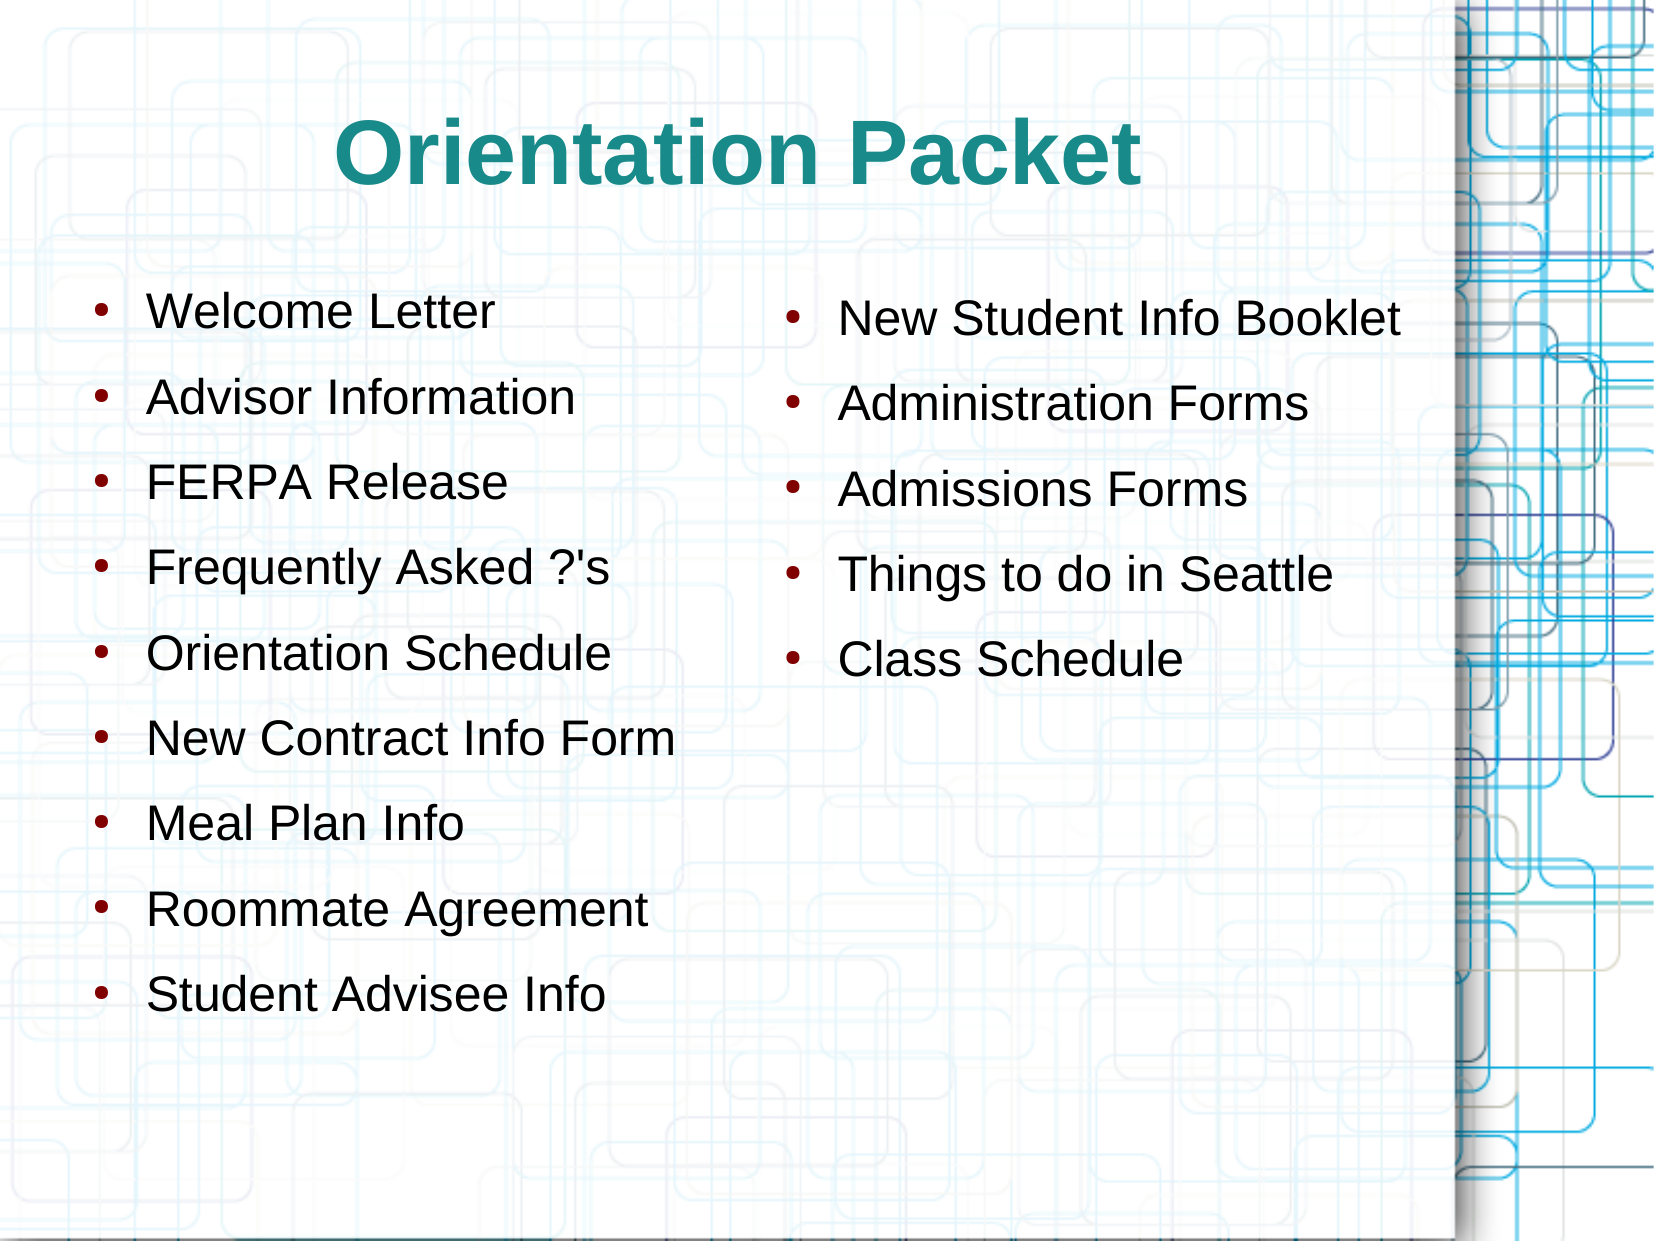

# Orientation Packet
Welcome Letter
Advisor Information
FERPA Release
Frequently Asked ?'s
Orientation Schedule
New Contract Info Form
Meal Plan Info
Roommate Agreement
Student Advisee Info
New Student Info Booklet
Administration Forms
Admissions Forms
Things to do in Seattle
Class Schedule